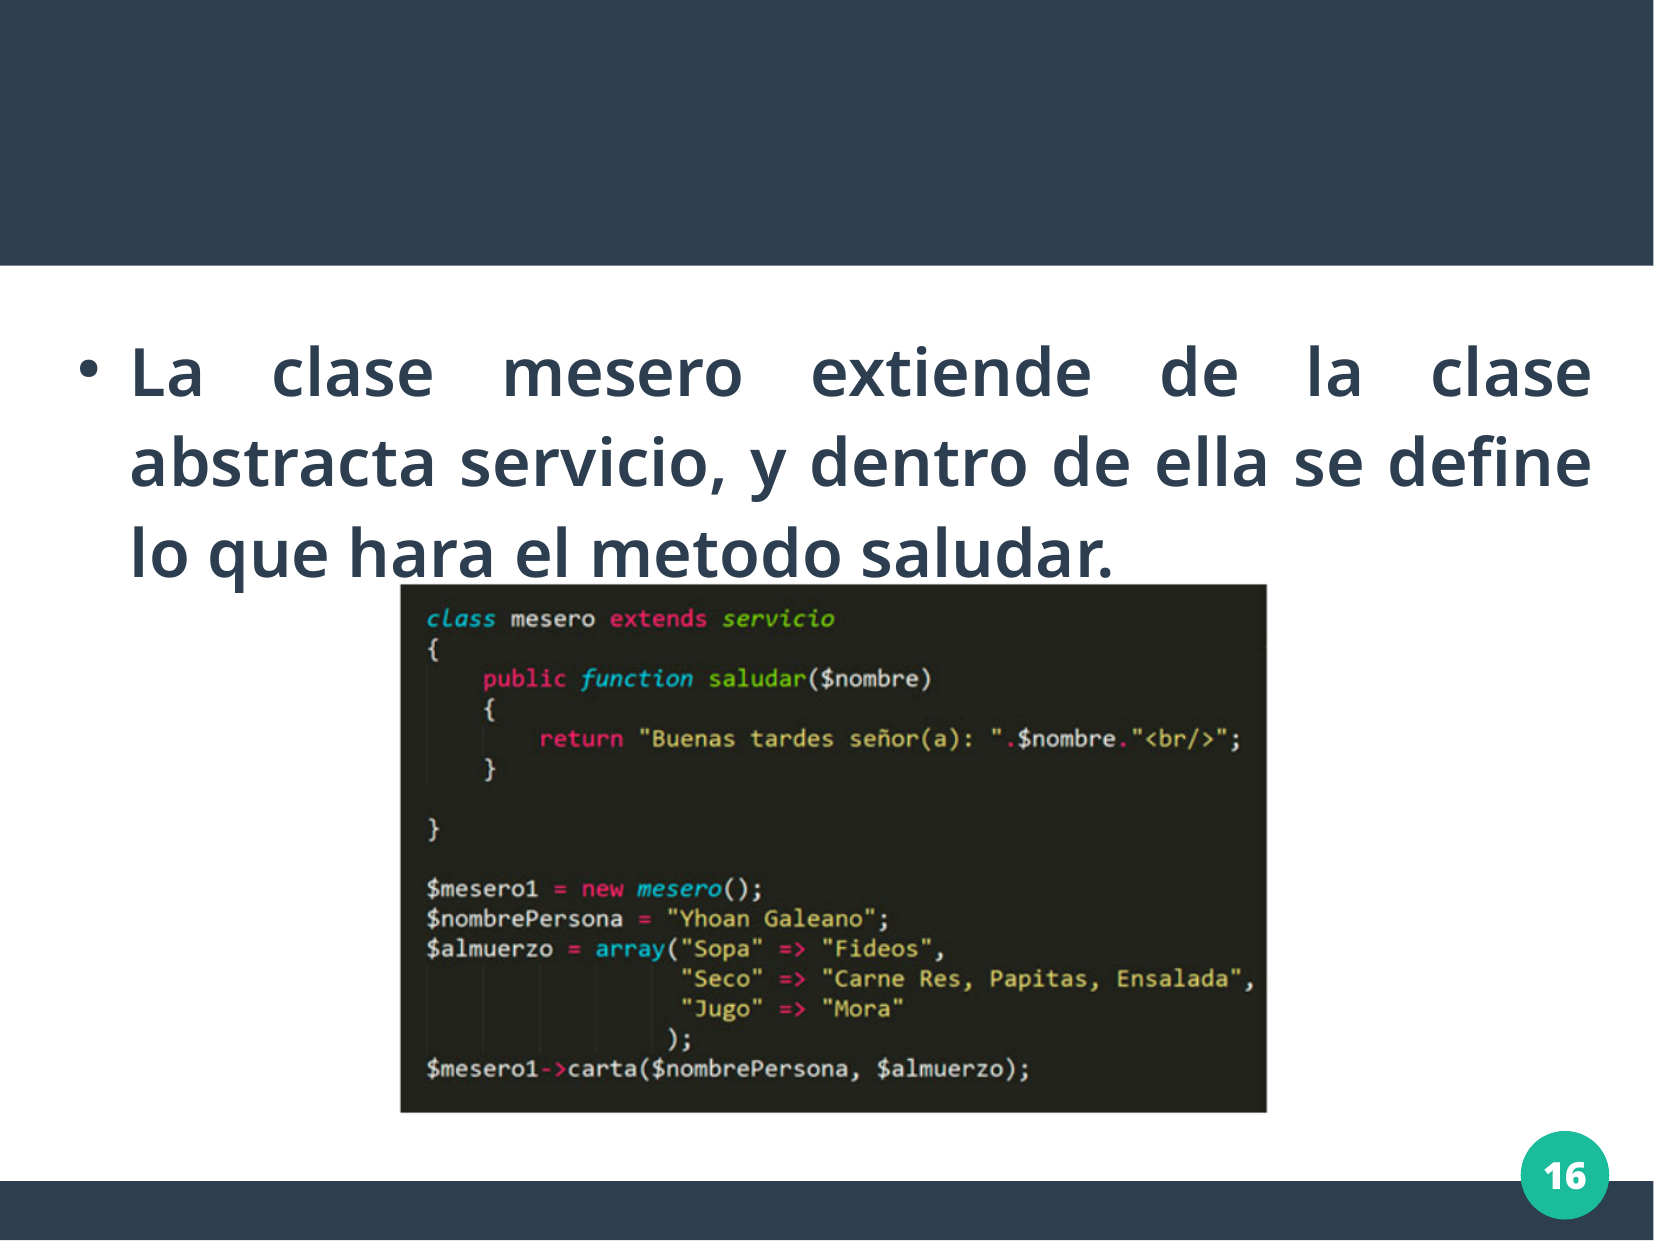

#
La clase mesero extiende de la clase abstracta servicio, y dentro de ella se define lo que hara el metodo saludar.
16